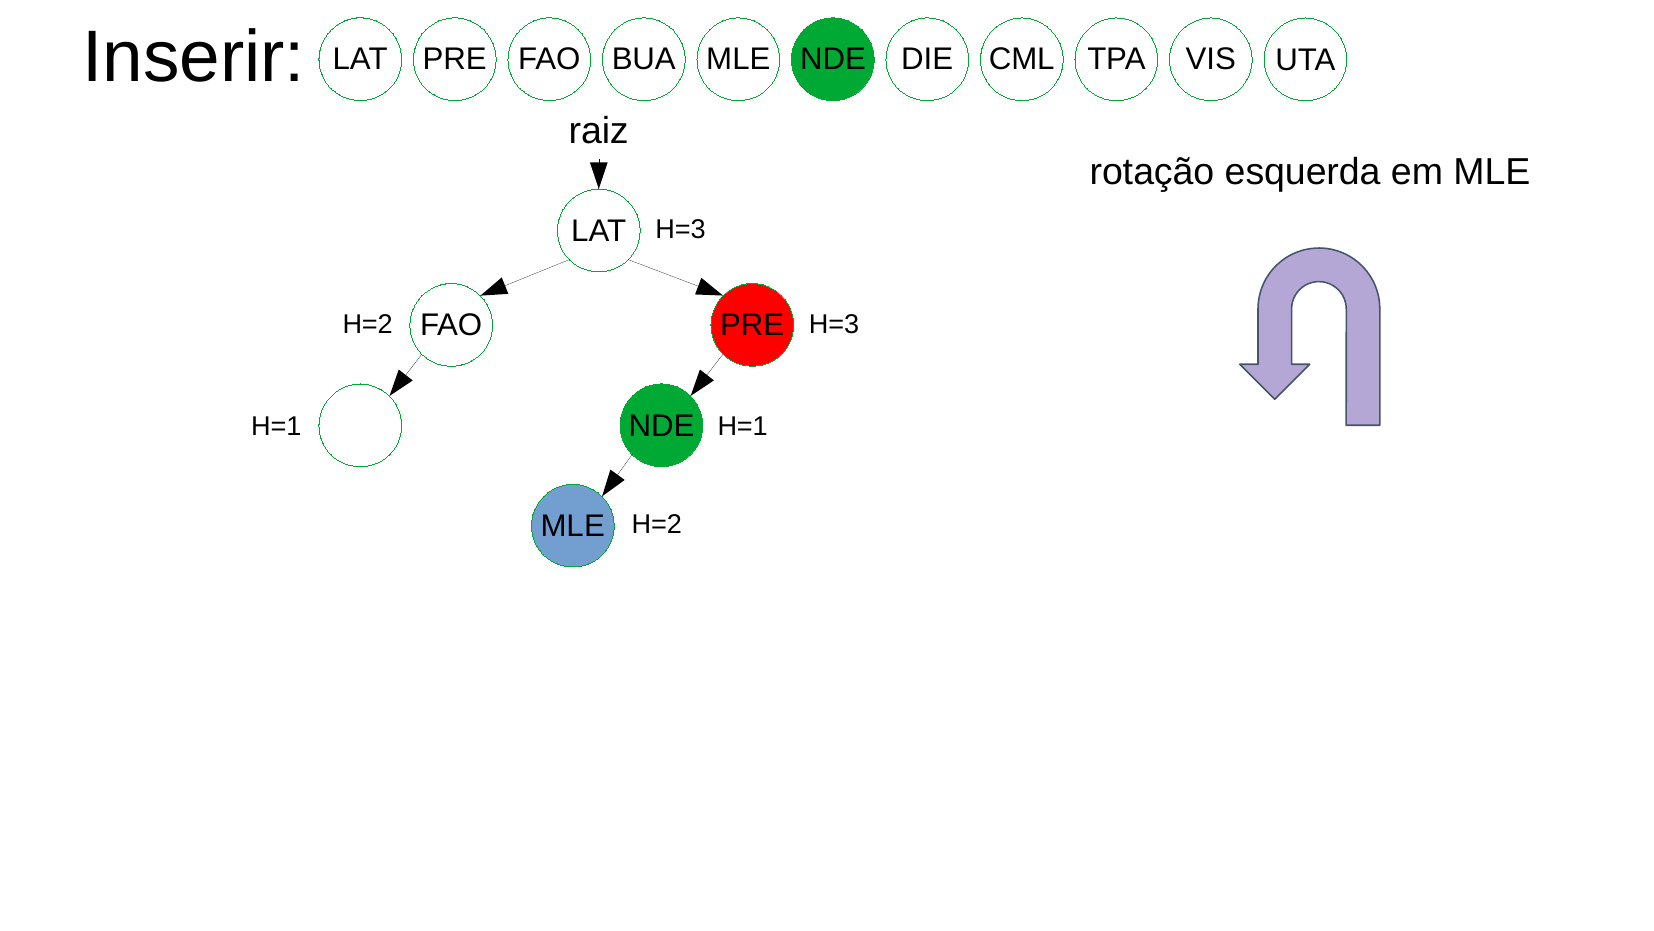

# Inserir:
LAT
LAT
PRE
FAO
BUA
MLE
NDE
DIE
CML
TPA
VIS
UTA
raiz
rotação esquerda em MLE
LAT
H=3
PRE
FAO
H=3
H=2
NDE
BUA
BUA
H=1
H=1
MLE
H=2